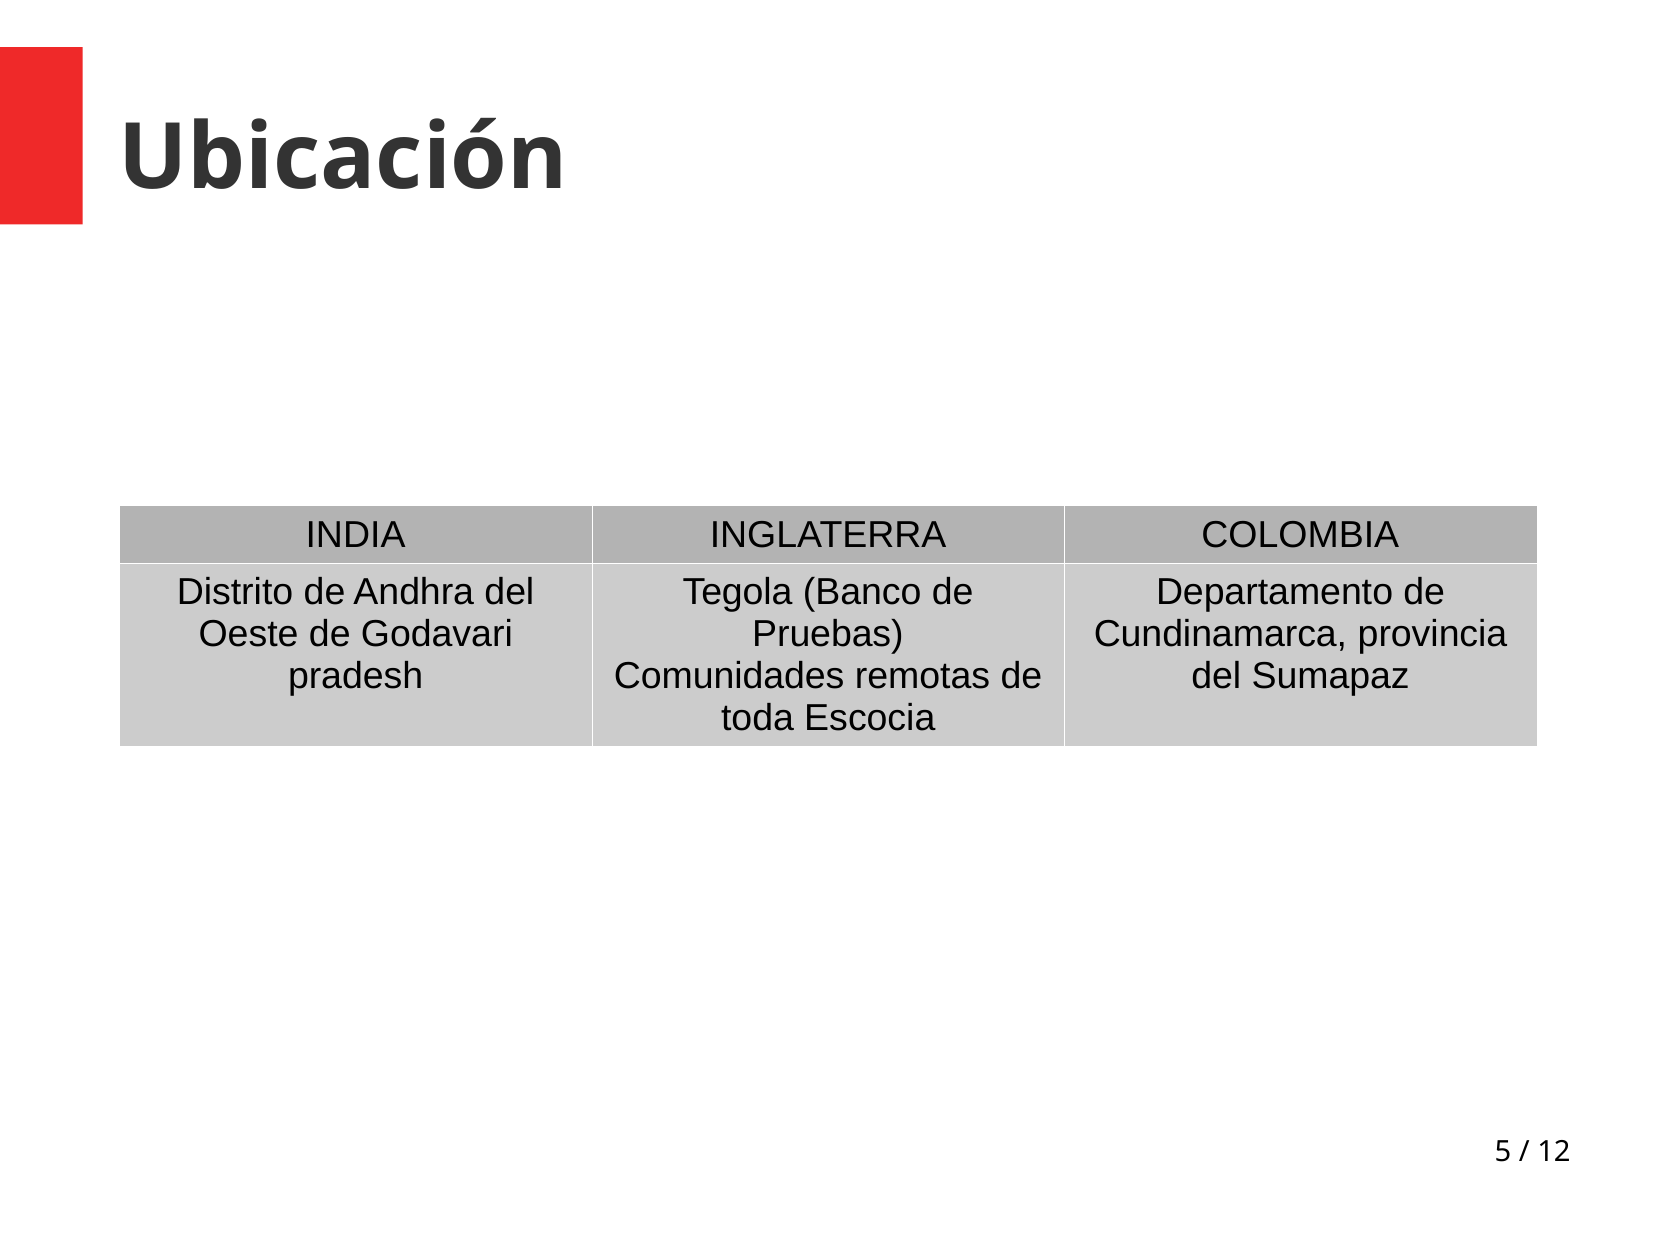

# Ubicación
| INDIA | INGLATERRA | COLOMBIA |
| --- | --- | --- |
| Distrito de Andhra del Oeste de Godavari pradesh | Tegola (Banco de Pruebas) Comunidades remotas de toda Escocia | Departamento de Cundinamarca, provincia del Sumapaz |
5